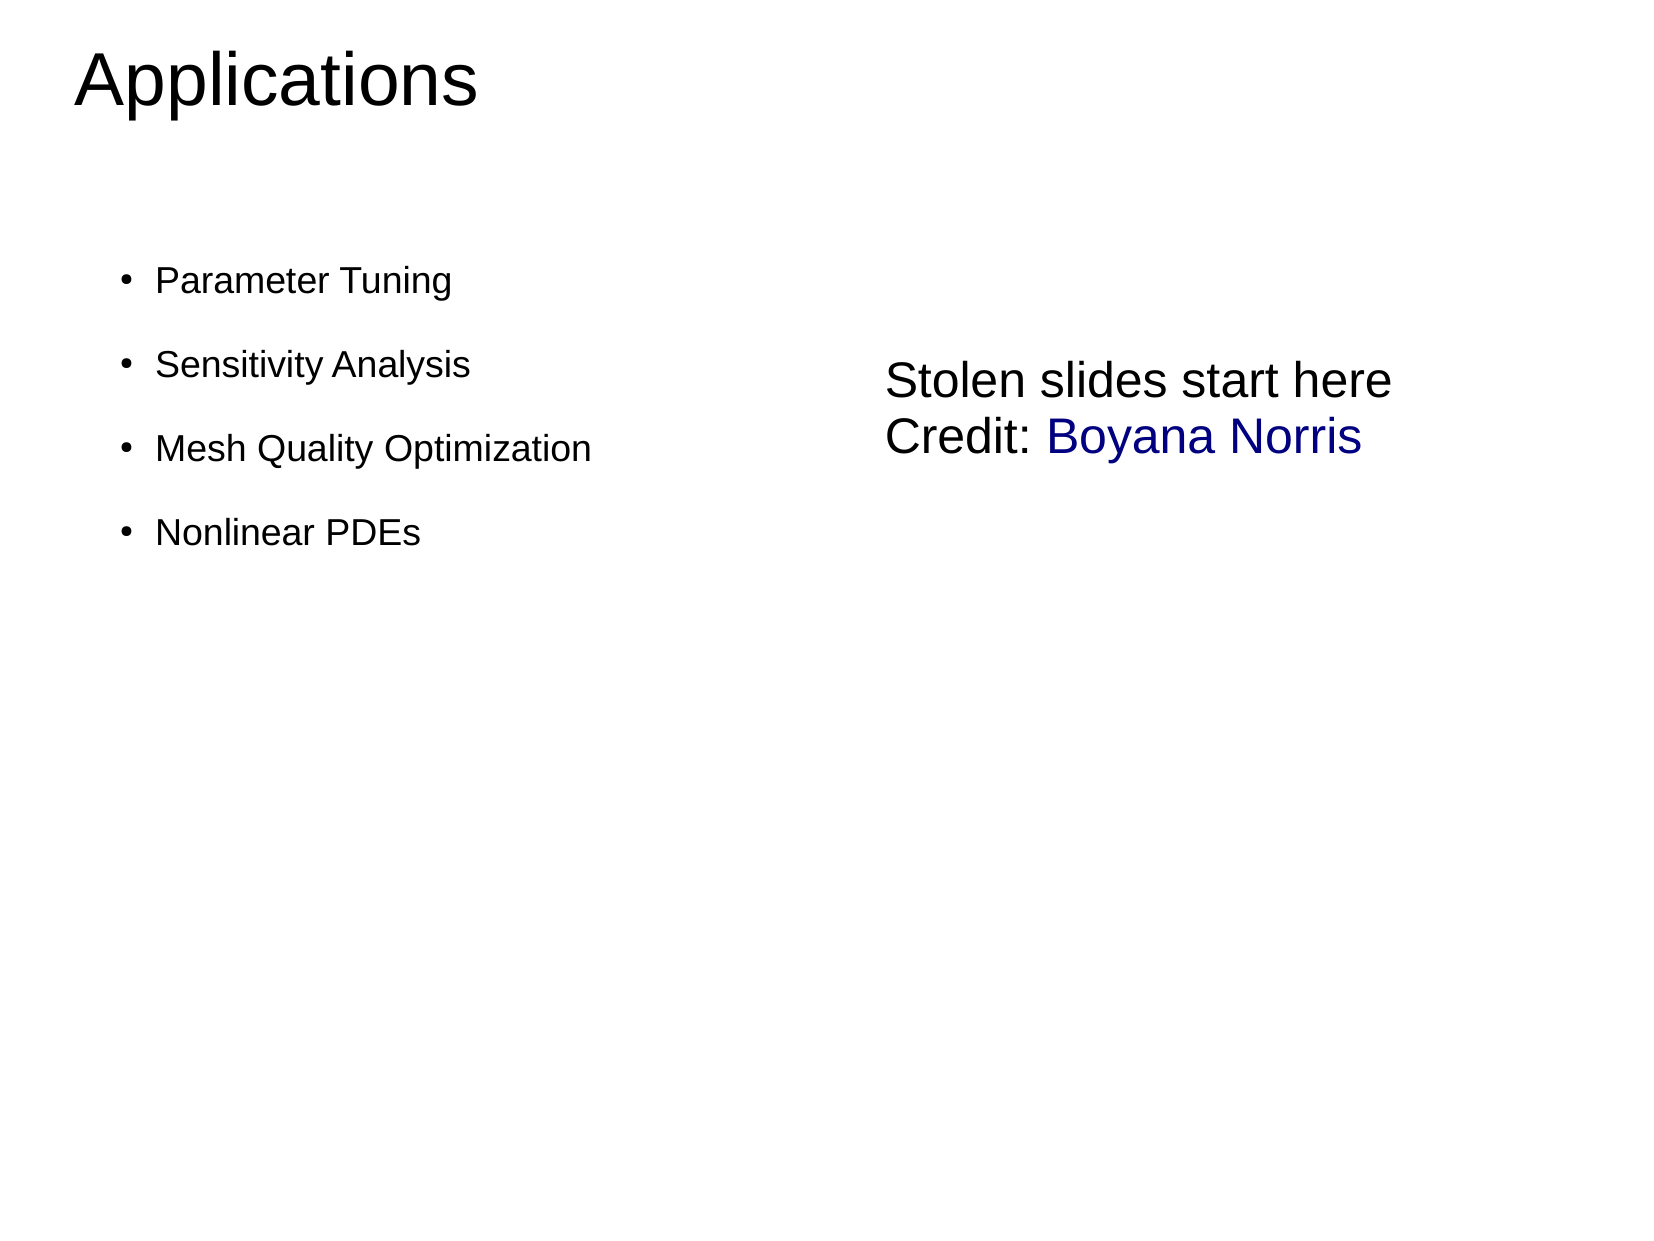

Applications
Parameter Tuning
Sensitivity Analysis
Mesh Quality Optimization
Nonlinear PDEs
Stolen slides start here
Credit: Boyana Norris